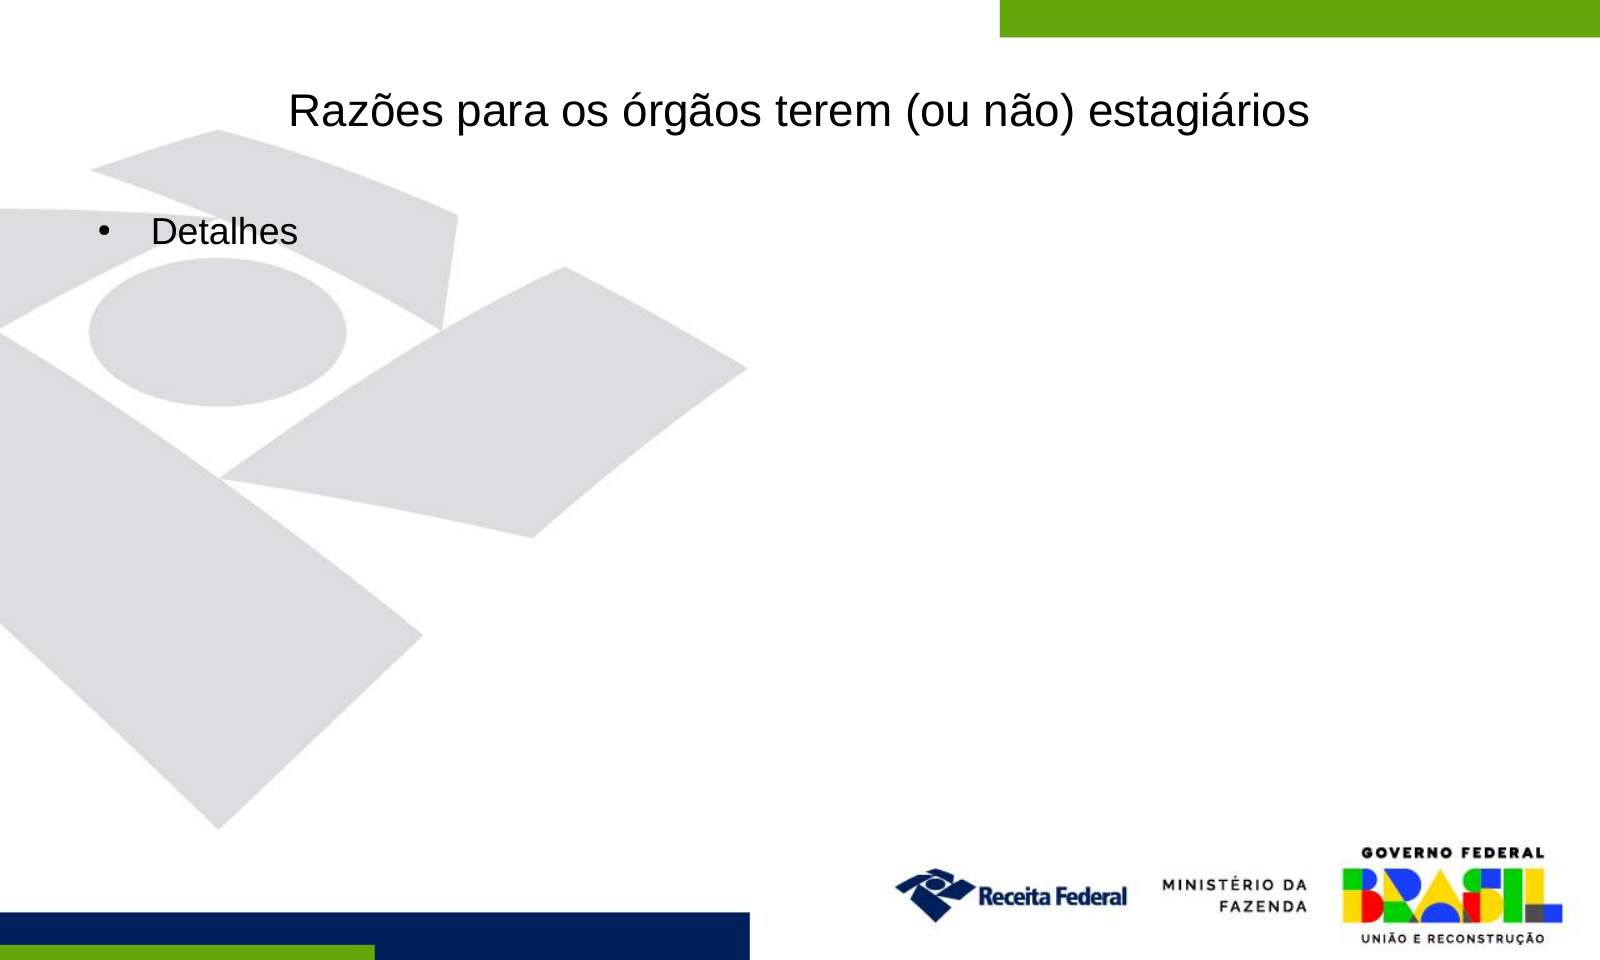

# Razões para os órgãos terem (ou não) estagiários
Detalhes